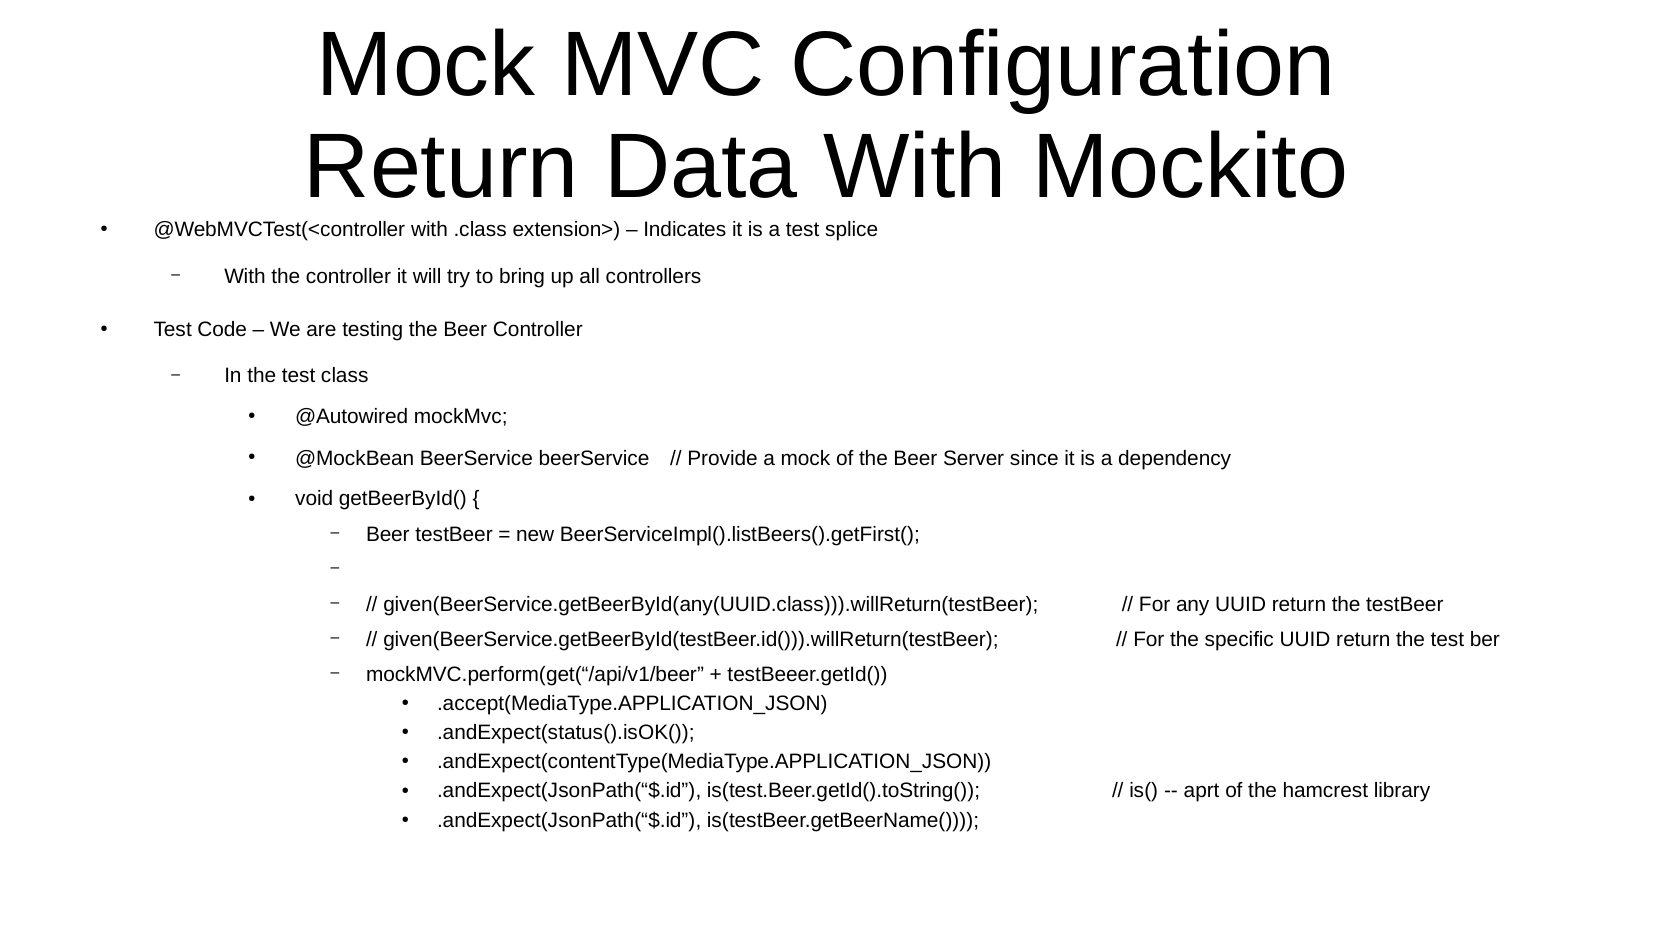

# Mock MVC Configuration Return Data With Mockito
@WebMVCTest(<controller with .class extension>) – Indicates it is a test splice
With the controller it will try to bring up all controllers
Test Code – We are testing the Beer Controller
In the test class
@Autowired mockMvc;
@MockBean BeerService beerService	// Provide a mock of the Beer Server since it is a dependency
void getBeerById() {
Beer testBeer = new BeerServiceImpl().listBeers().getFirst();
// given(BeerService.getBeerById(any(UUID.class))).willReturn(testBeer);	 	 // For any UUID return the testBeer
// given(BeerService.getBeerById(testBeer.id())).willReturn(testBeer);		// For the specific UUID return the test ber
mockMVC.perform(get(“/api/v1/beer” + testBeeer.getId())
.accept(MediaType.APPLICATION_JSON)
.andExpect(status().isOK());
.andExpect(contentType(MediaType.APPLICATION_JSON))
.andExpect(JsonPath(“$.id”), is(test.Beer.getId().toString());		// is() -- aprt of the hamcrest library
.andExpect(JsonPath(“$.id”), is(testBeer.getBeerName())));